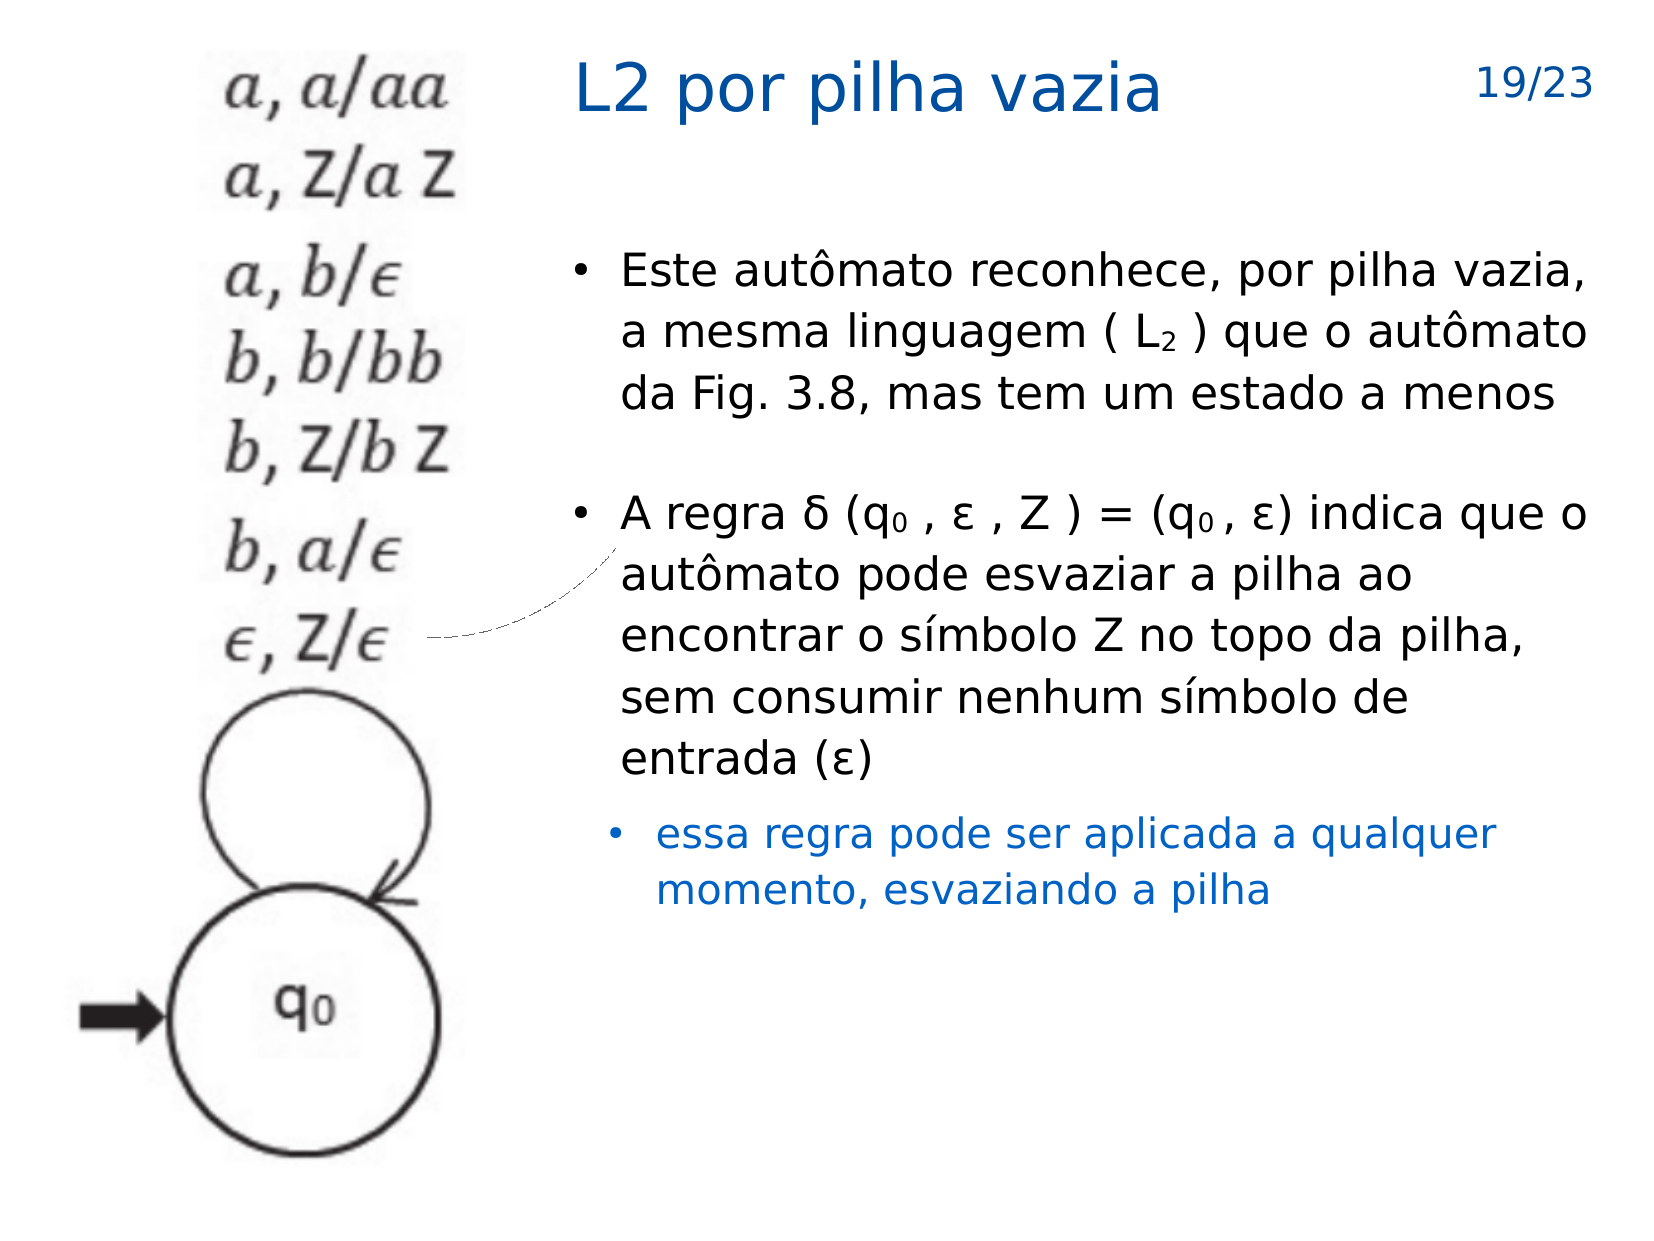

# L2 por pilha vazia
19
Este autômato reconhece, por pilha vazia, a mesma linguagem ( L2 ) que o autômato da Fig. 3.8, mas tem um estado a menos
A regra δ (q0 , ε , Z ) = (q0 , ε) indica que o autômato pode esvaziar a pilha ao encontrar o símbolo Z no topo da pilha, sem consumir nenhum símbolo de entrada (ε)
essa regra pode ser aplicada a qualquer momento, esvaziando a pilha